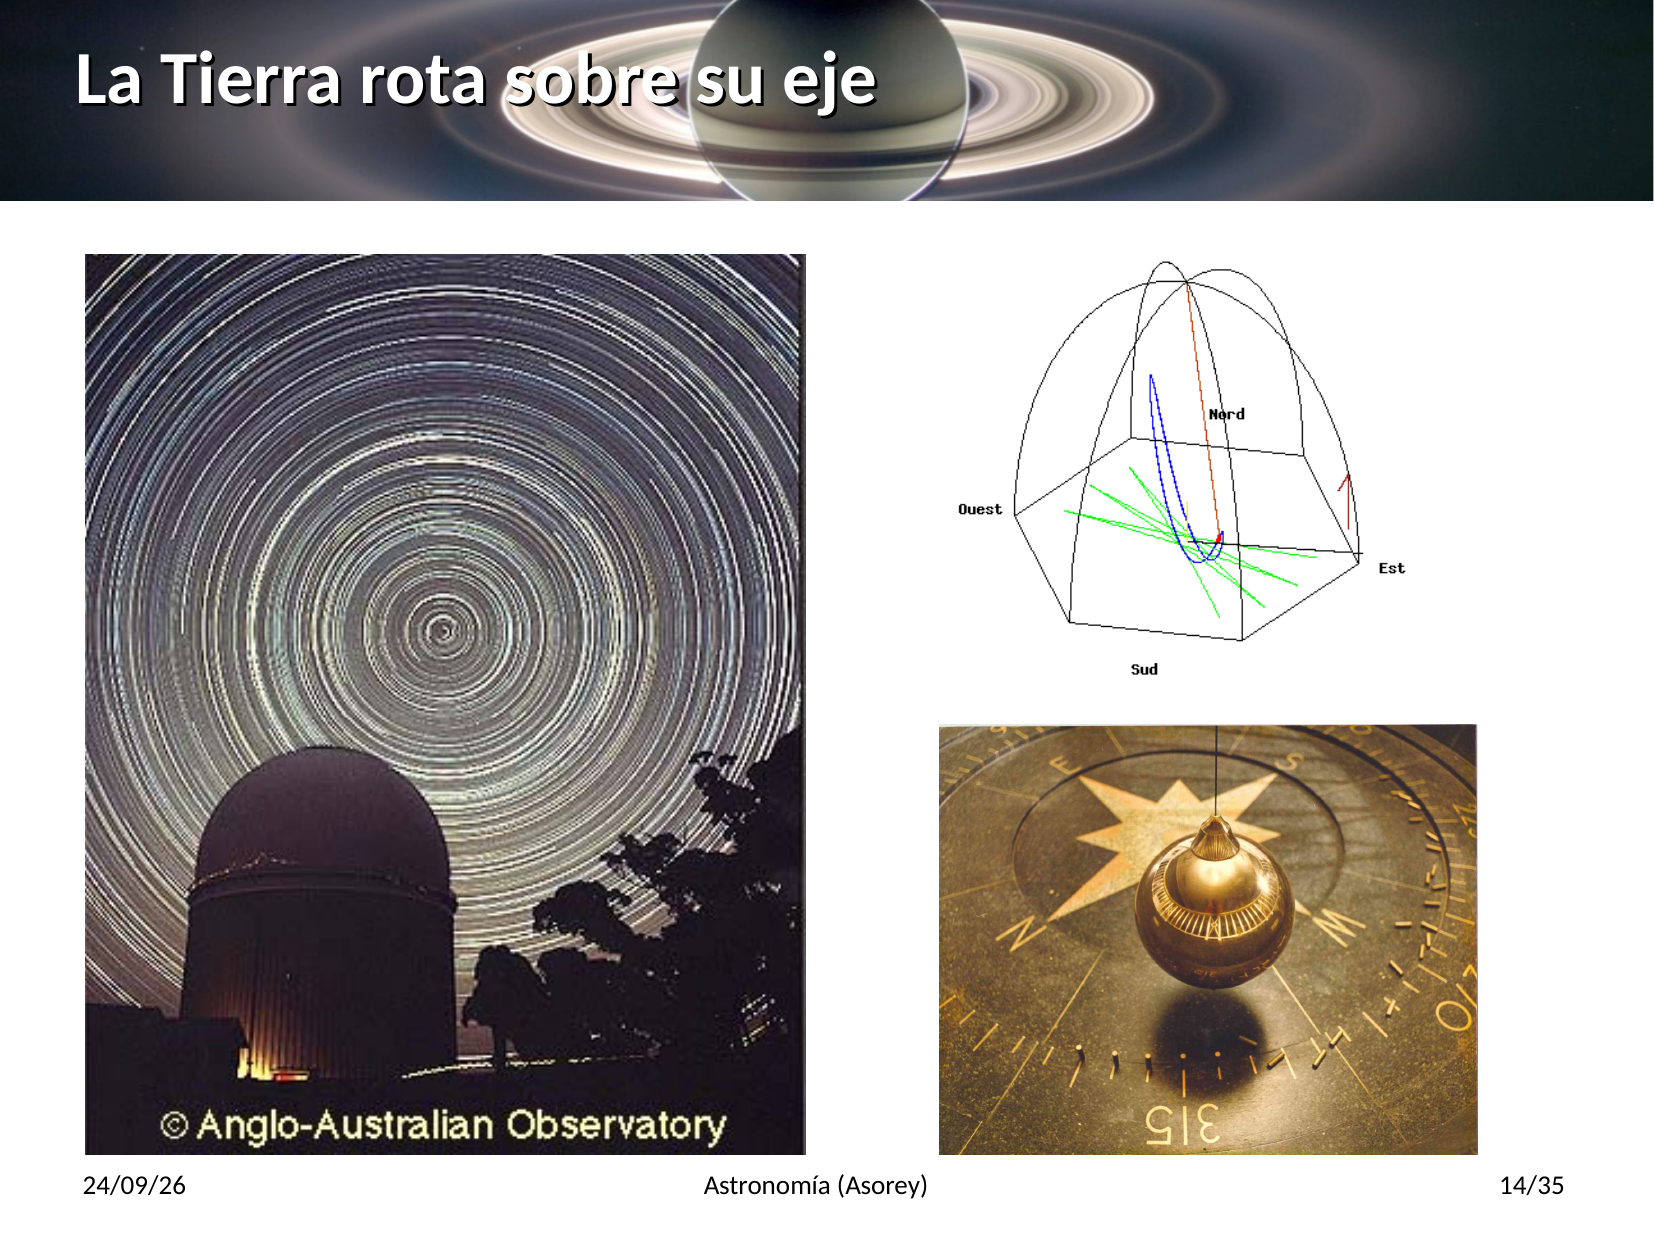

# La Tierra rota sobre su eje
Astronomía (Asorey)
14